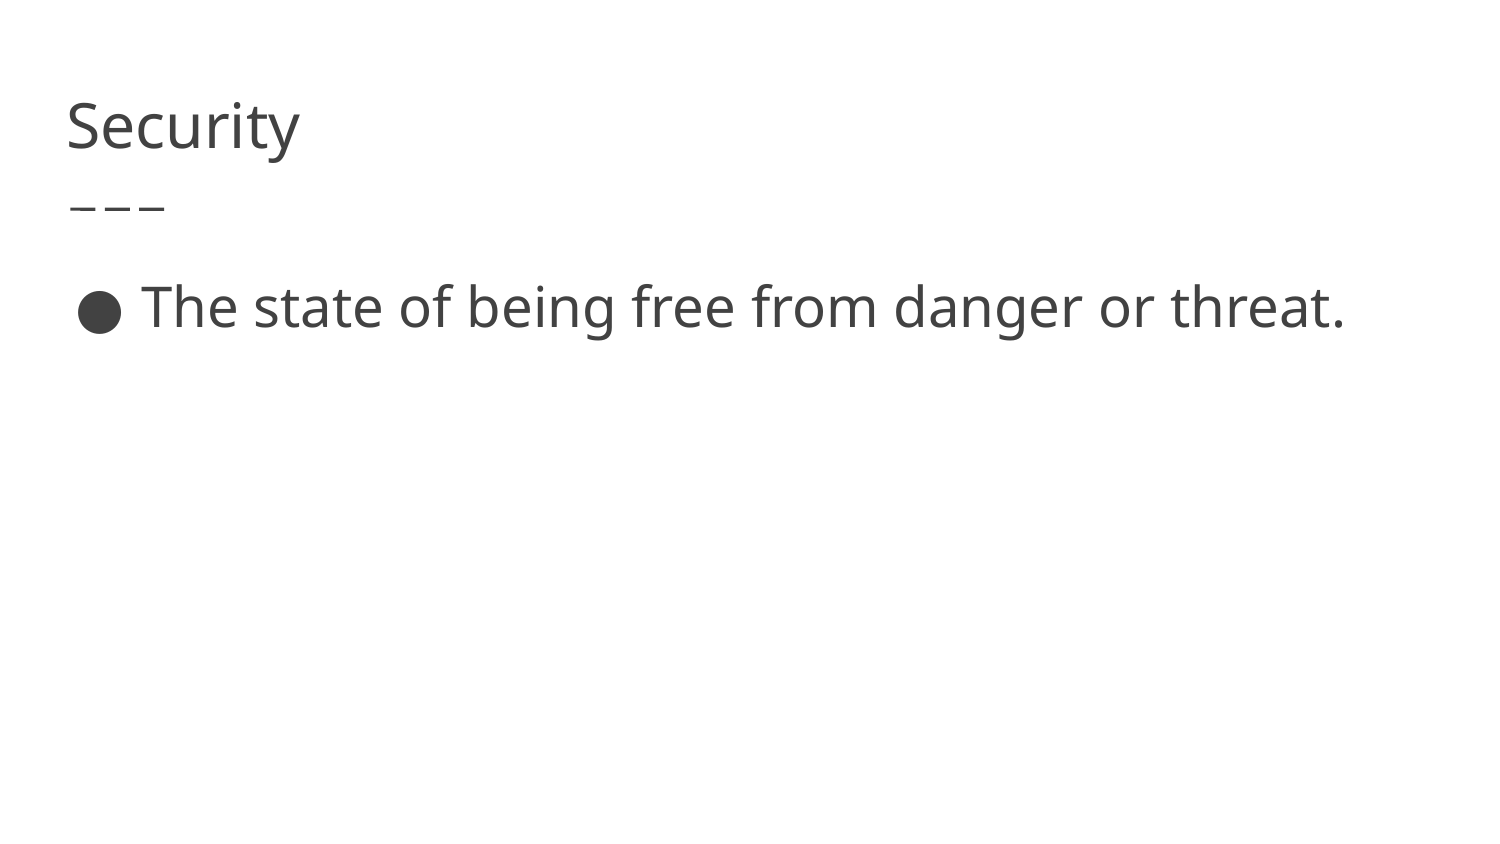

# Security
The state of being free from danger or threat.